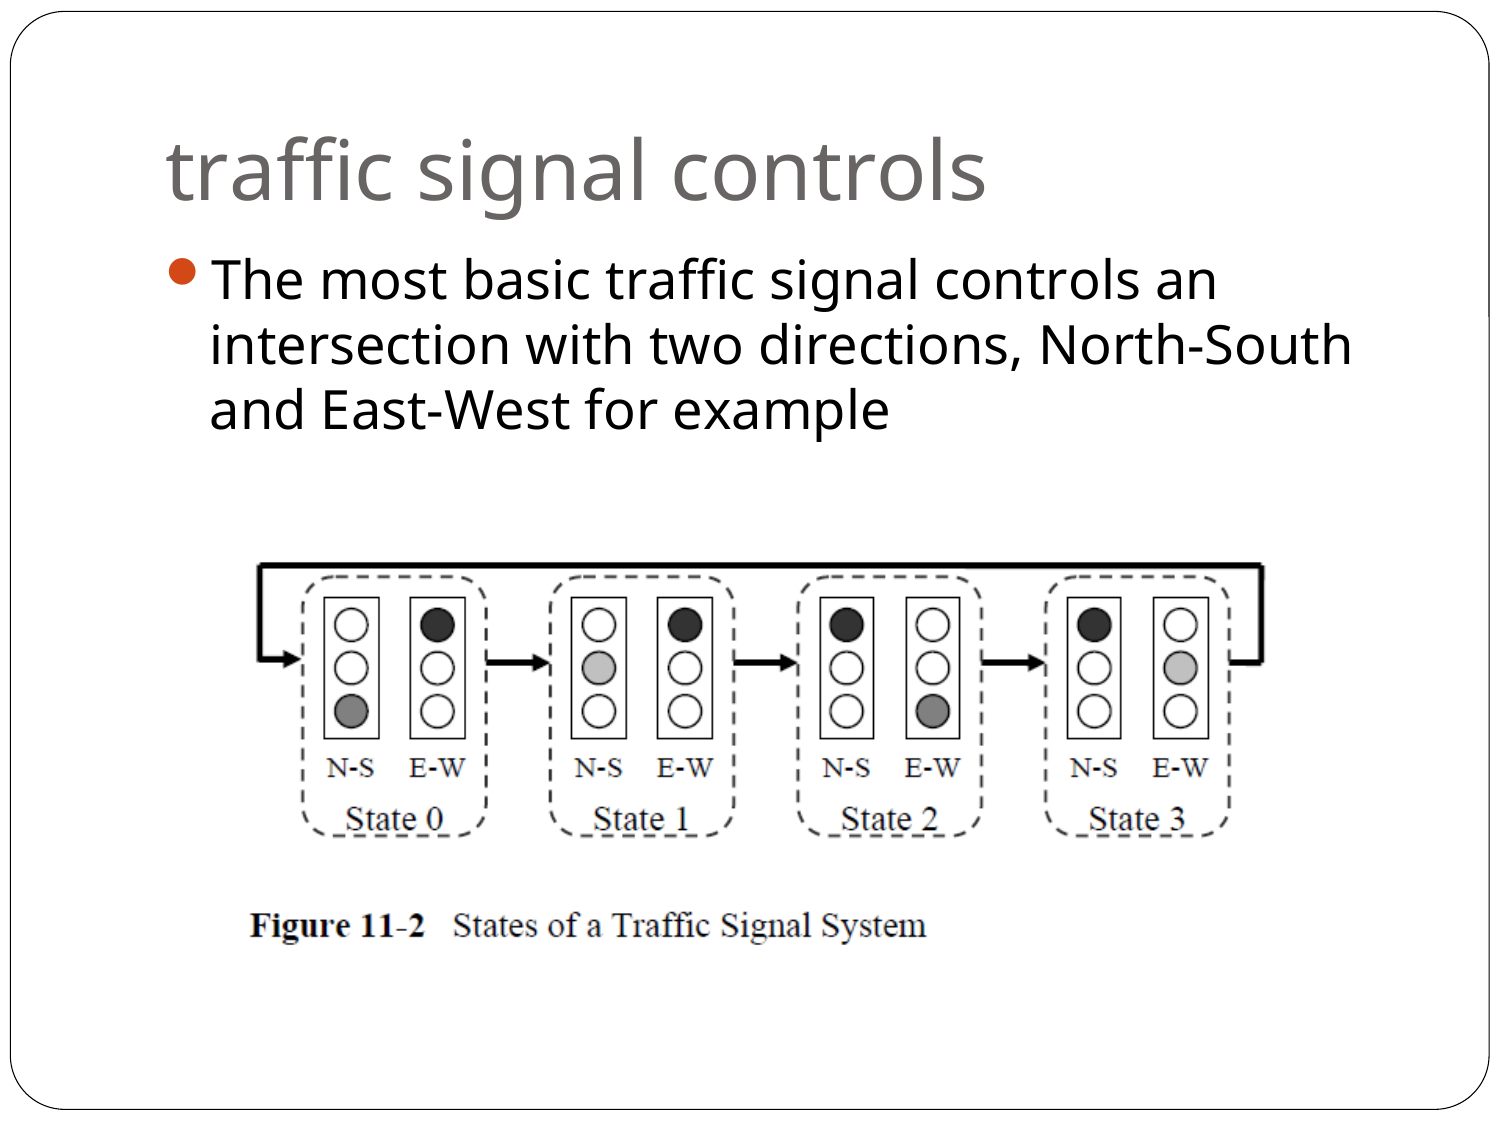

# traffic signal controls
The most basic traffic signal controls an intersection with two directions, North-South and East-West for example